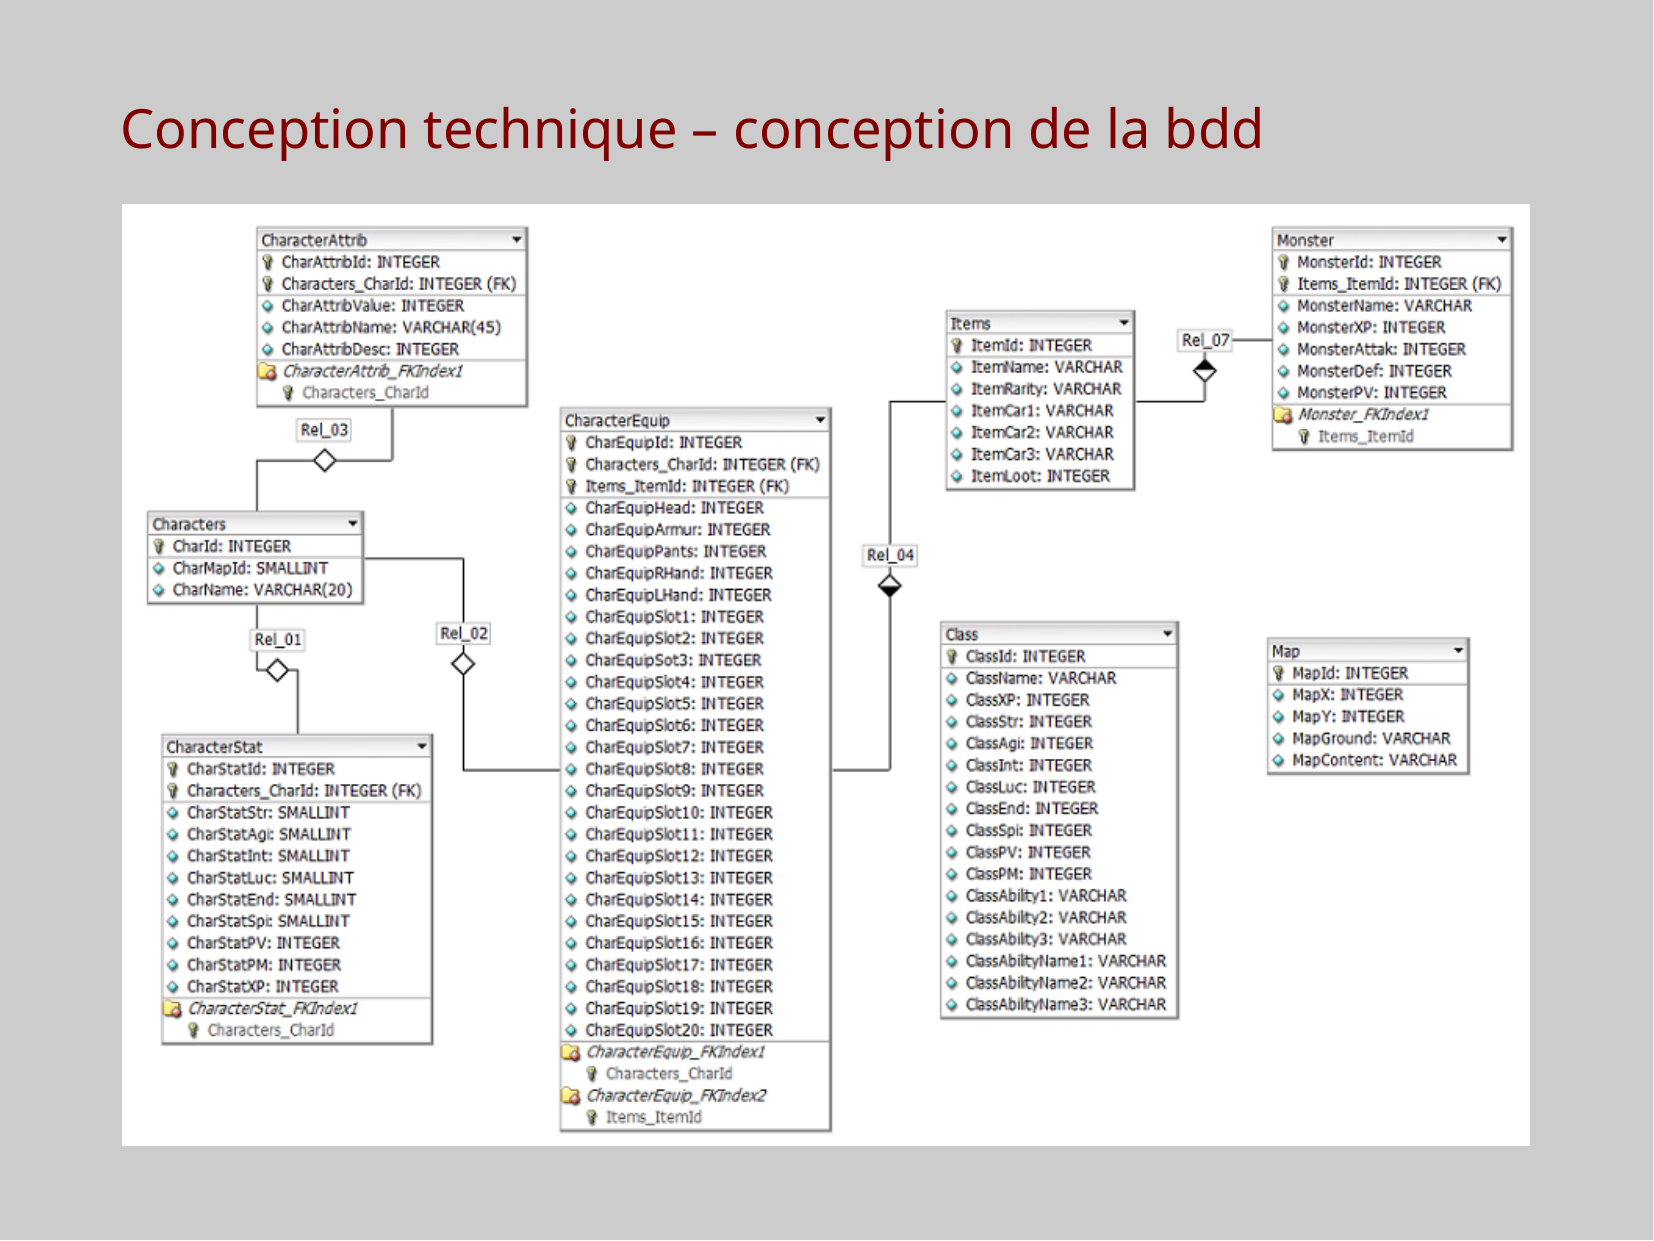

Conception technique – conception de la bdd